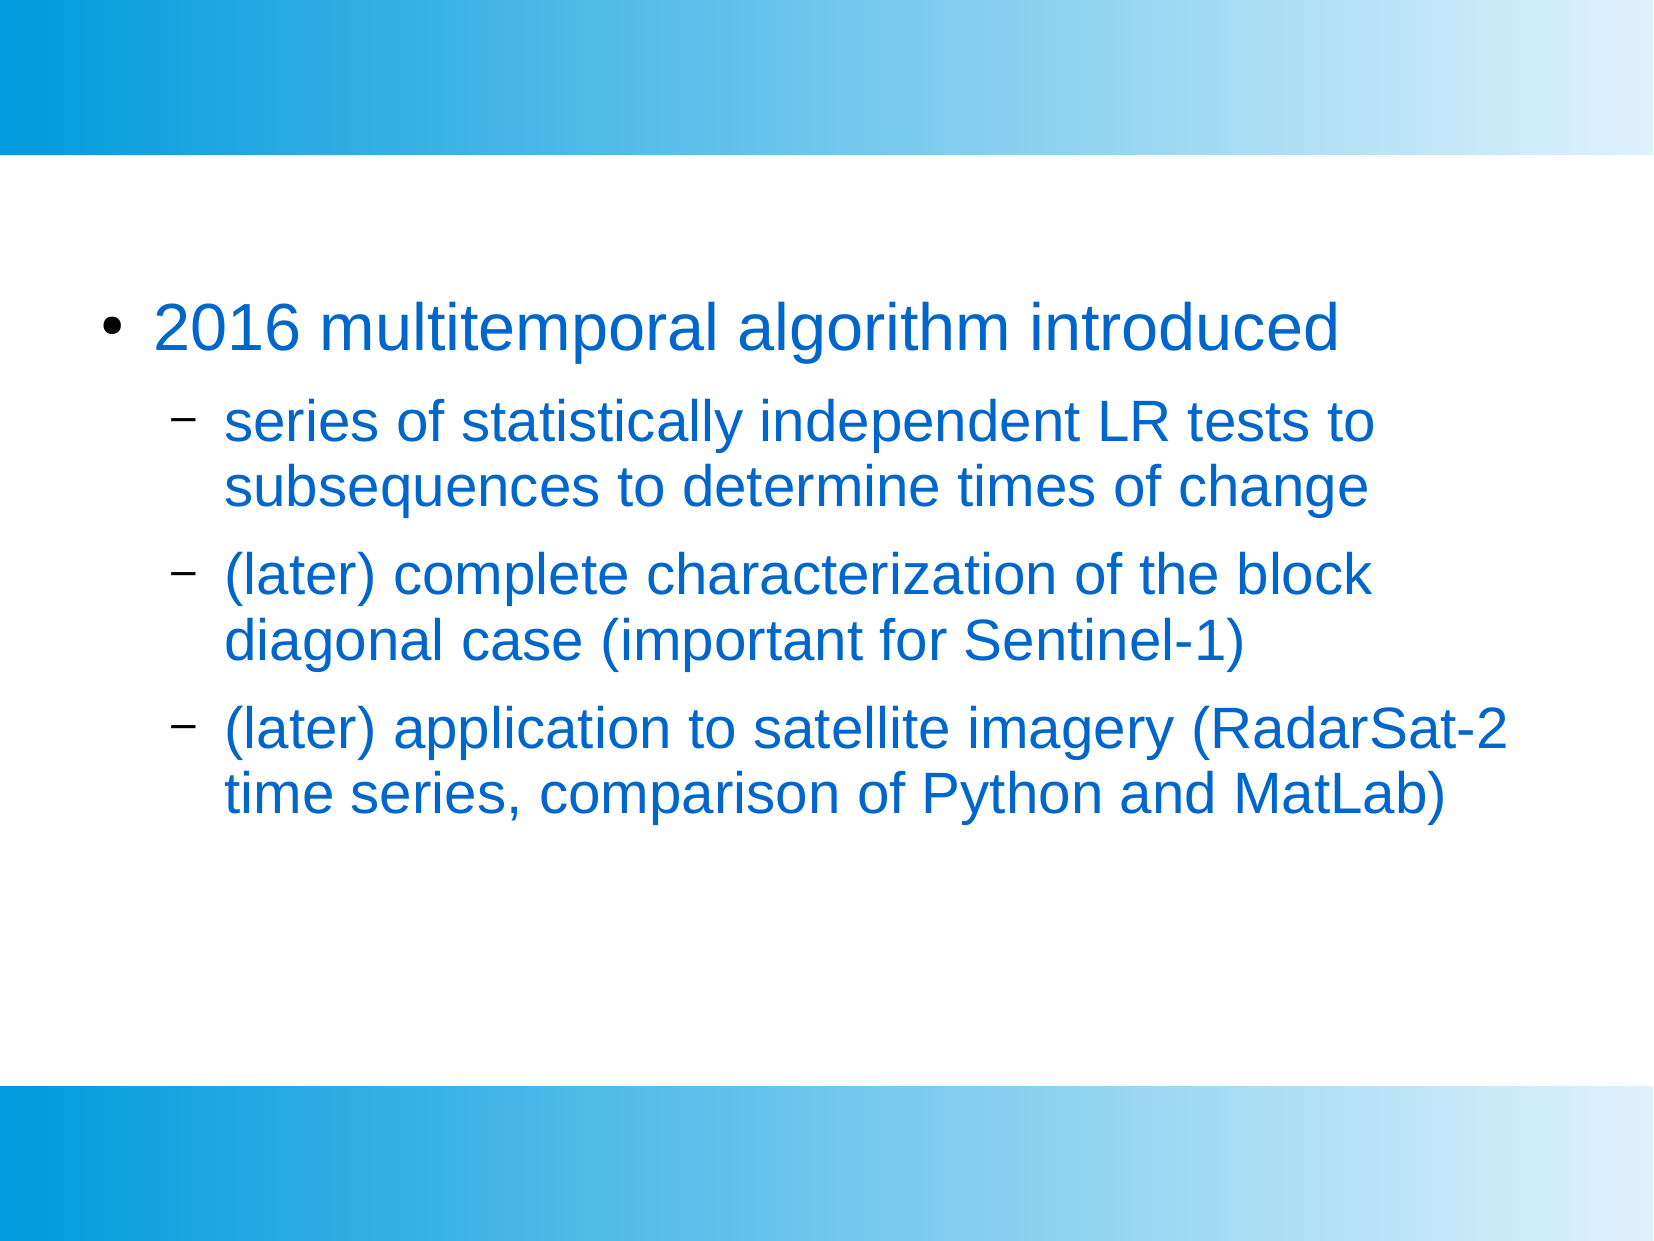

#
2016 multitemporal algorithm introduced
series of statistically independent LR tests to subsequences to determine times of change
(later) complete characterization of the block diagonal case (important for Sentinel-1)
(later) application to satellite imagery (RadarSat-2 time series, comparison of Python and MatLab)